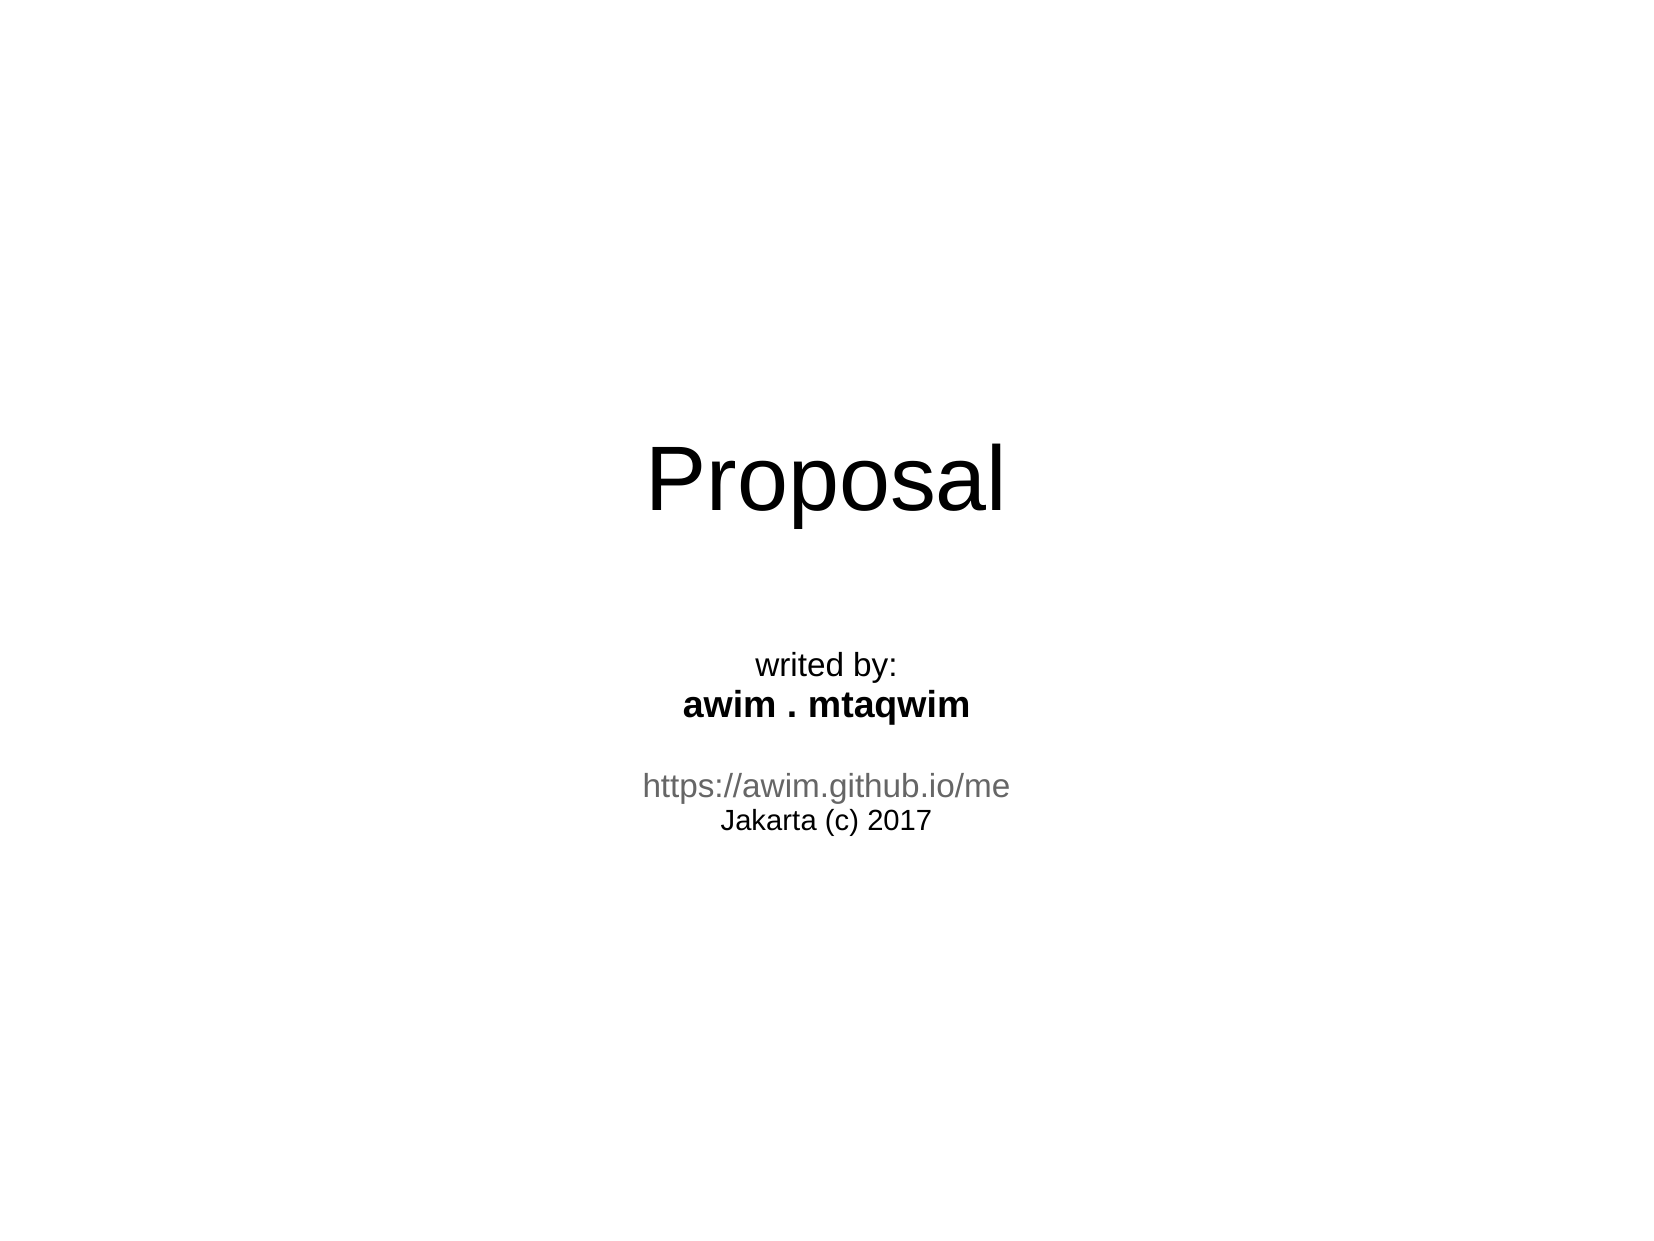

Proposal
writed by:
awim . mtaqwim
https://awim.github.io/me
Jakarta (c) 2017